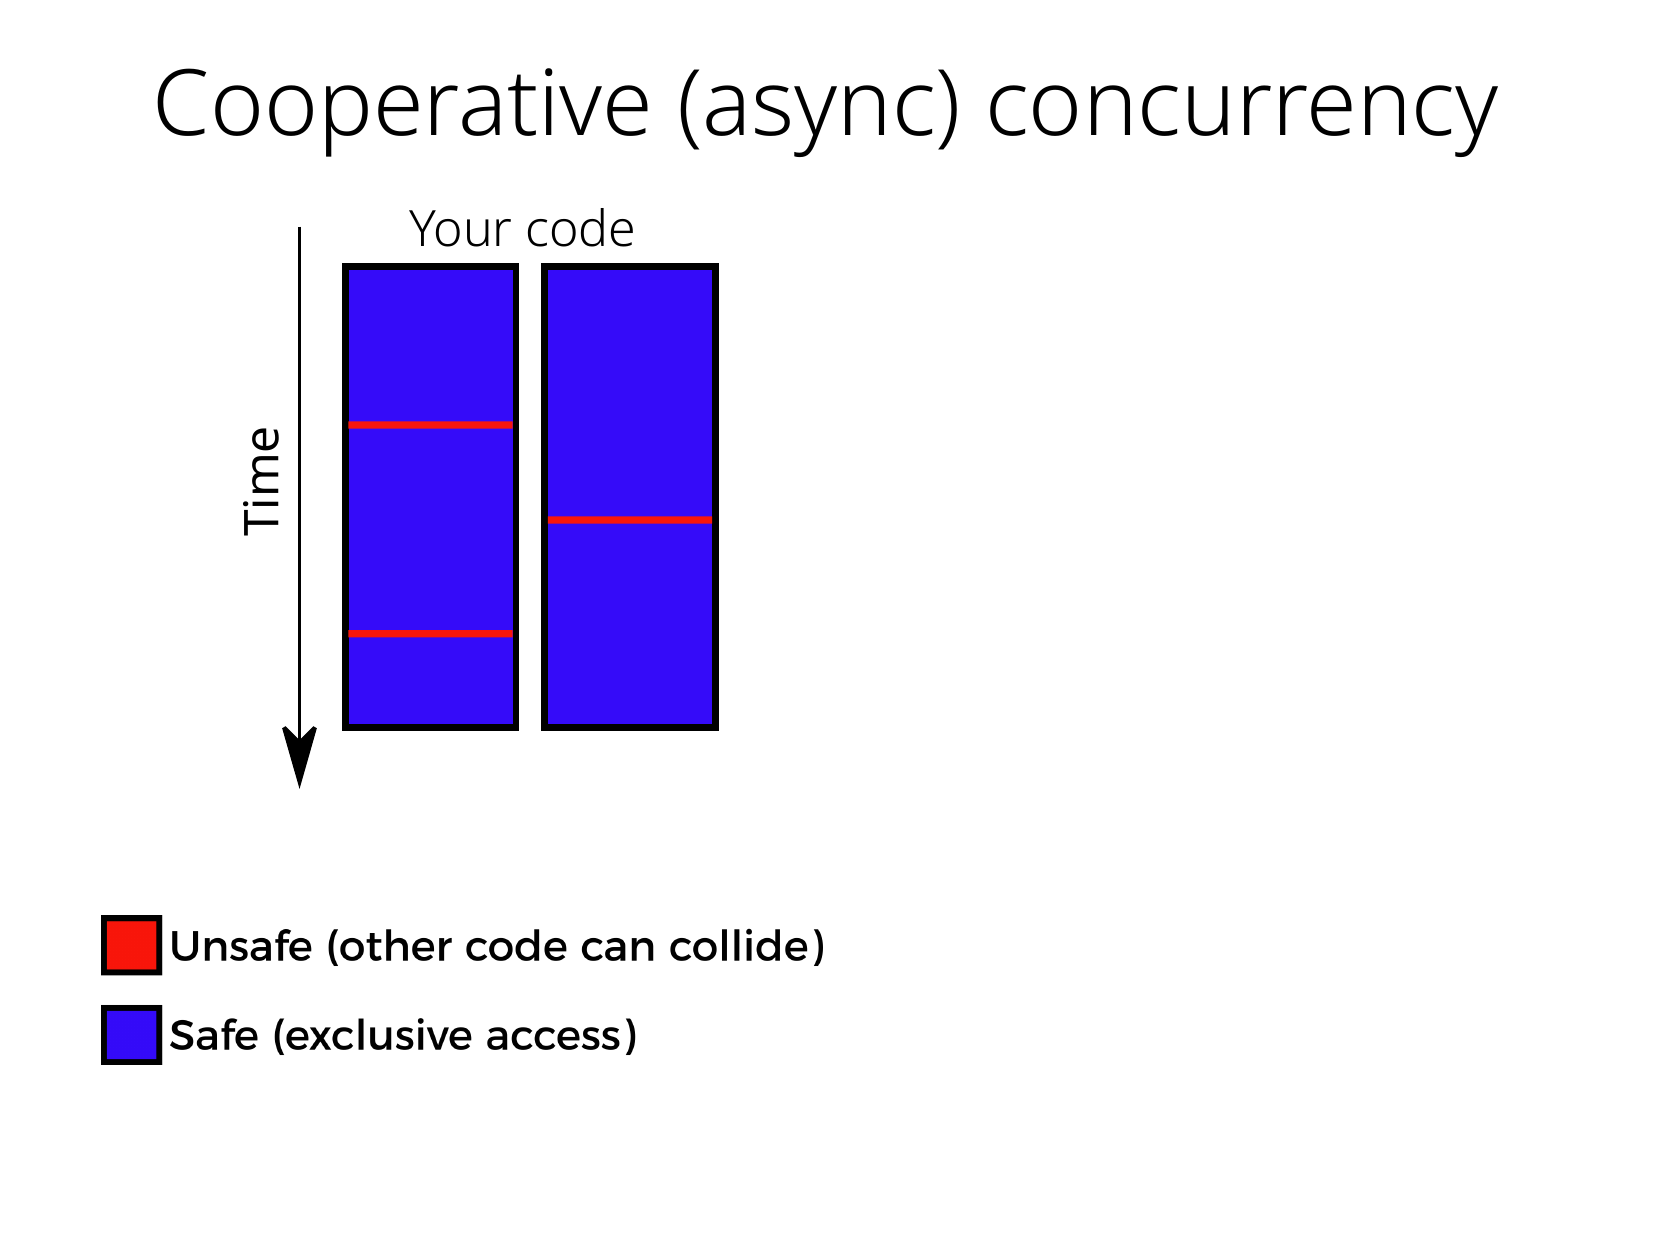

# Cooperative (async) concurrency
Your code
How it executes